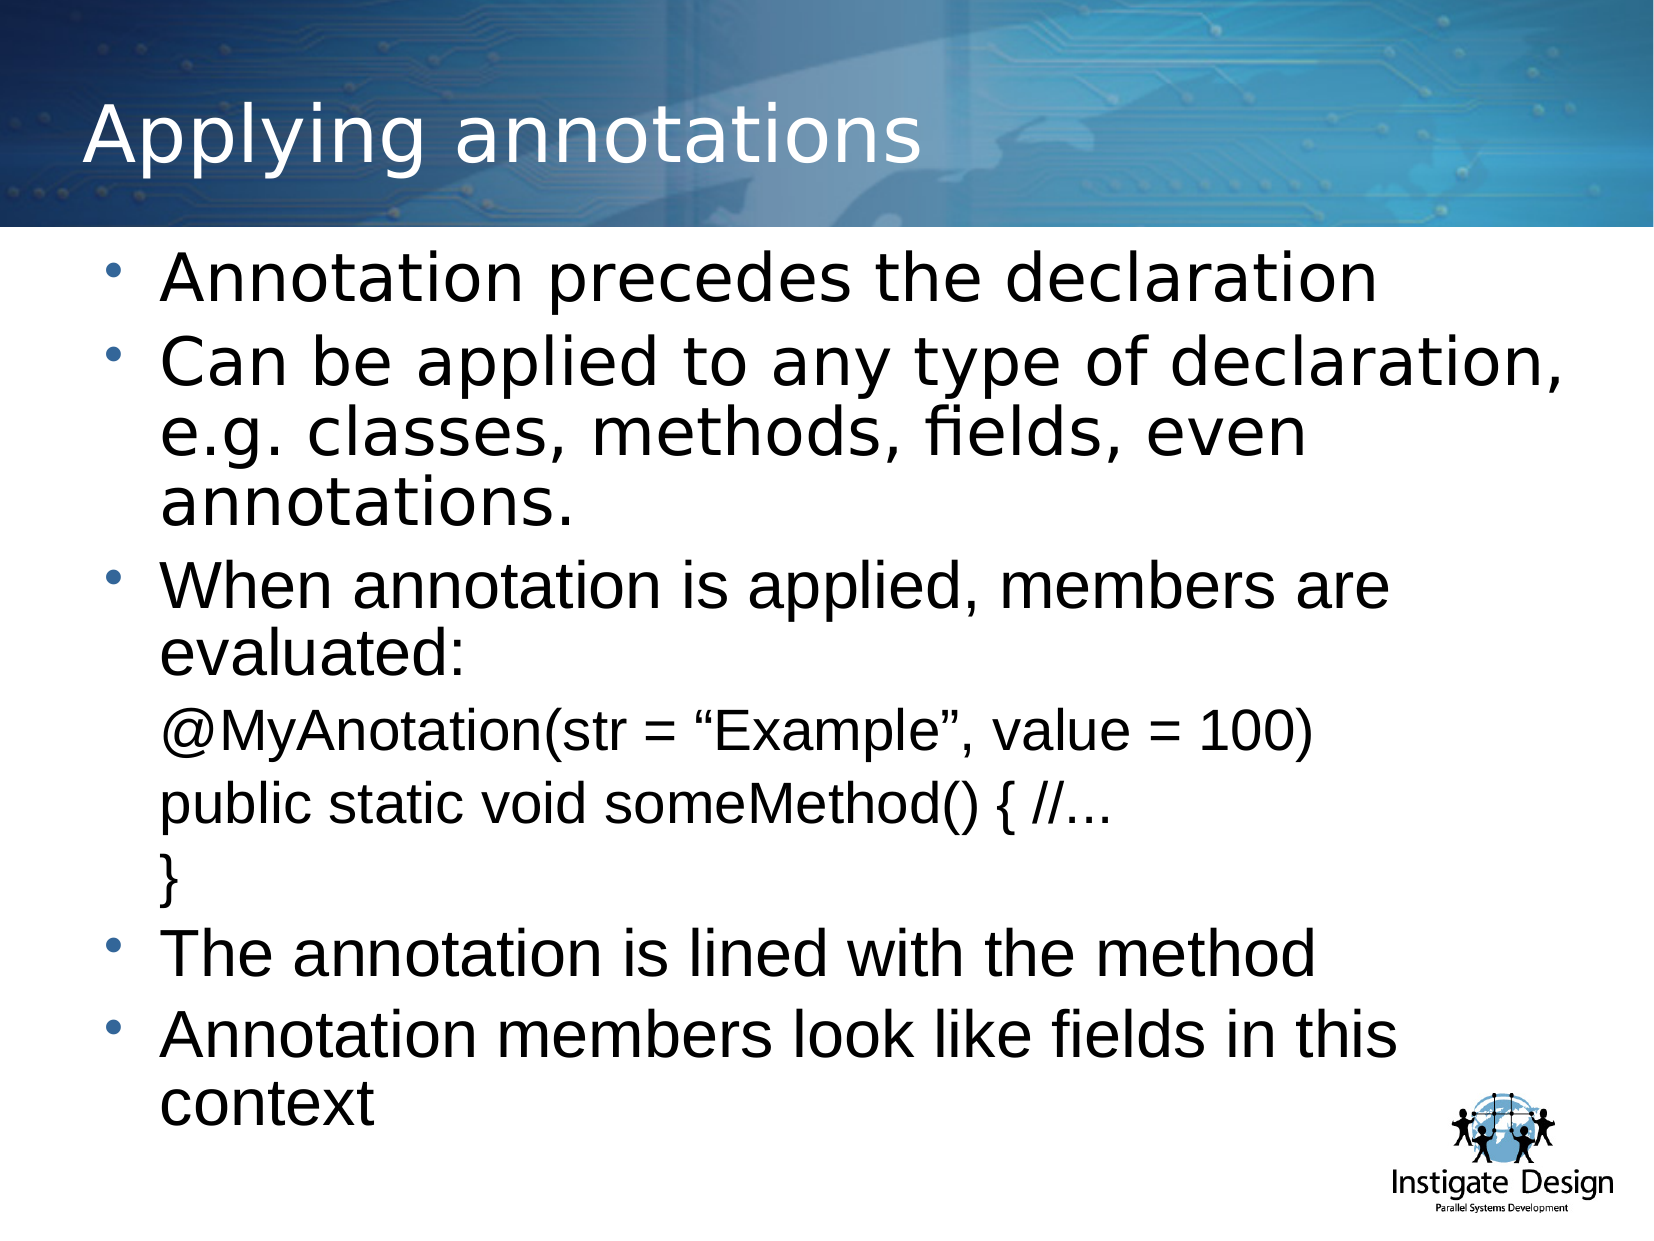

# Applying annotations
Annotation precedes the declaration
Can be applied to any type of declaration, e.g. classes, methods, fields, even annotations.
When annotation is applied, members are evaluated:
@MyAnotation(str = “Example”, value = 100)
public static void someMethod() { //...
}
The annotation is lined with the method
Annotation members look like fields in this context